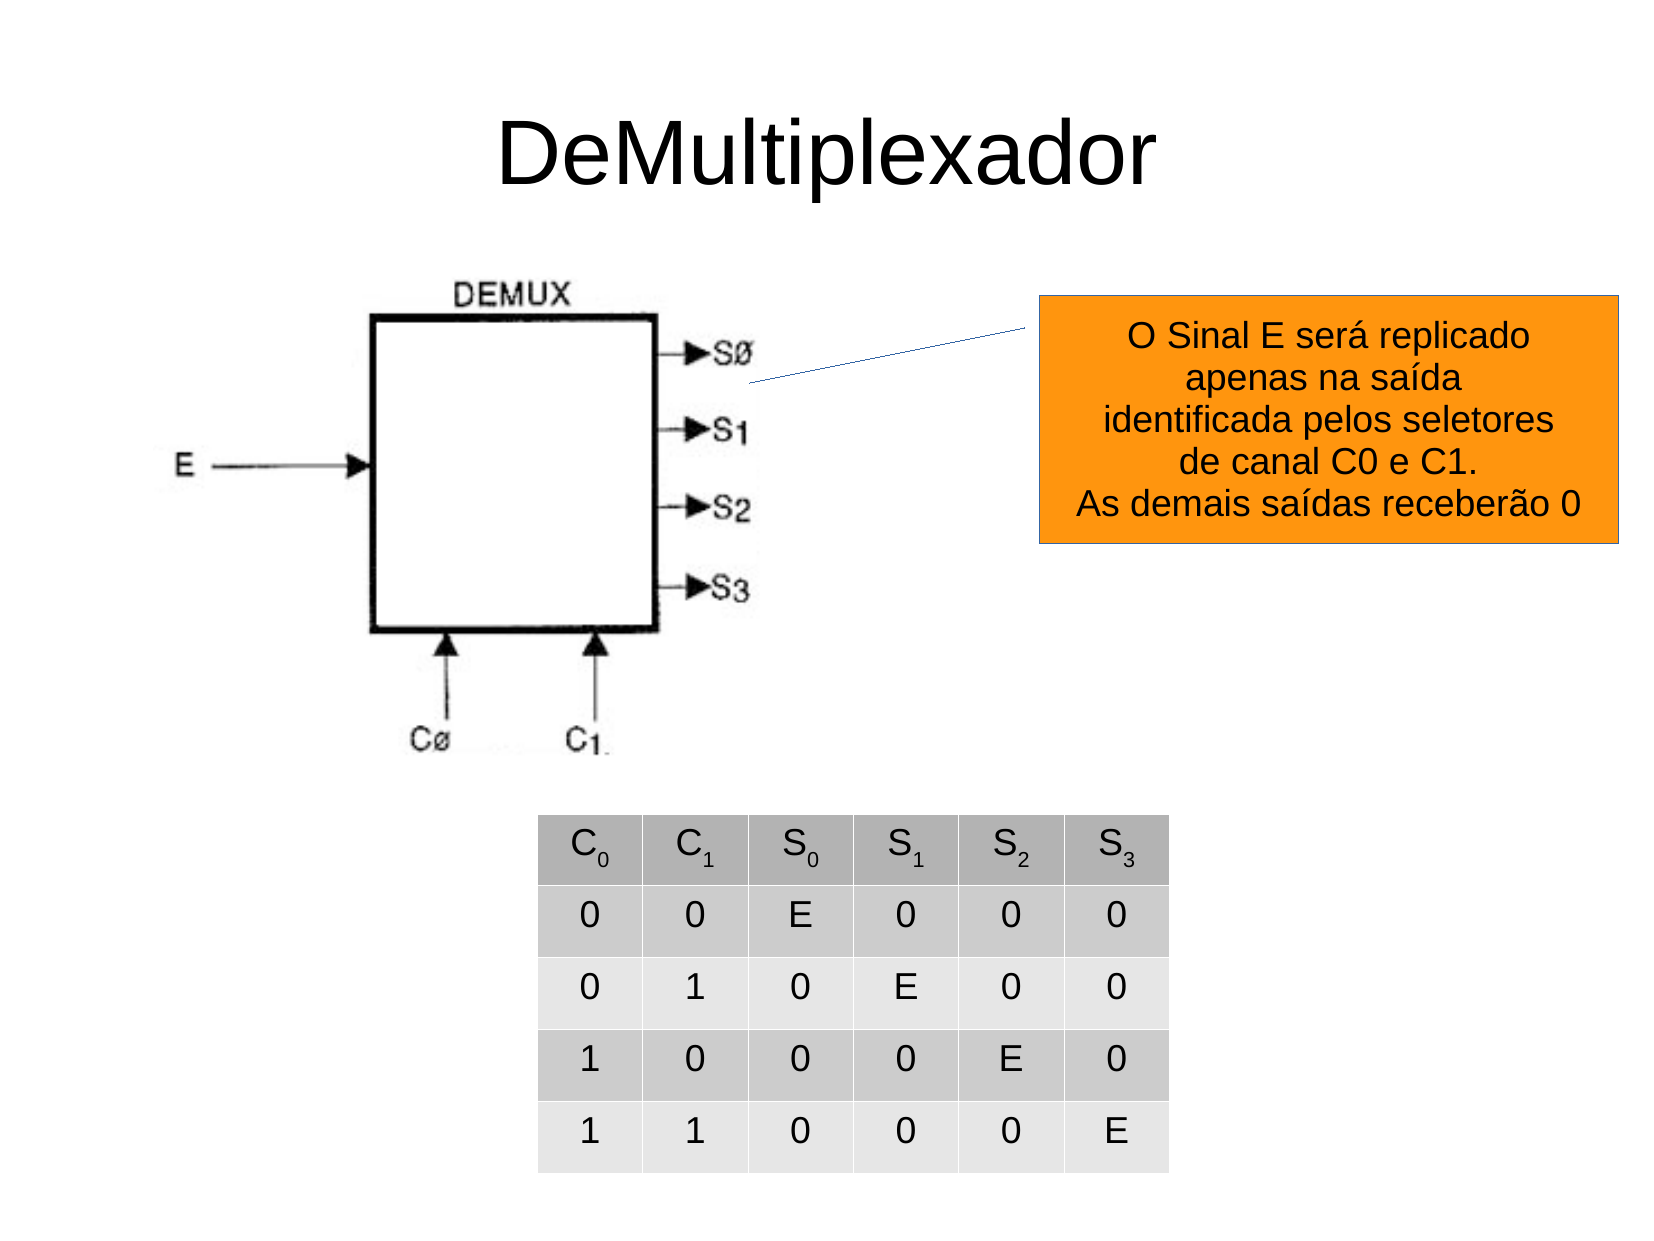

# DeMultiplexador
O Sinal E será replicado
apenas na saída
identificada pelos seletores
de canal C0 e C1.
As demais saídas receberão 0
| C0 | C1 | S0 | S1 | S2 | S3 |
| --- | --- | --- | --- | --- | --- |
| 0 | 0 | E | 0 | 0 | 0 |
| 0 | 1 | 0 | E | 0 | 0 |
| 1 | 0 | 0 | 0 | E | 0 |
| 1 | 1 | 0 | 0 | 0 | E |